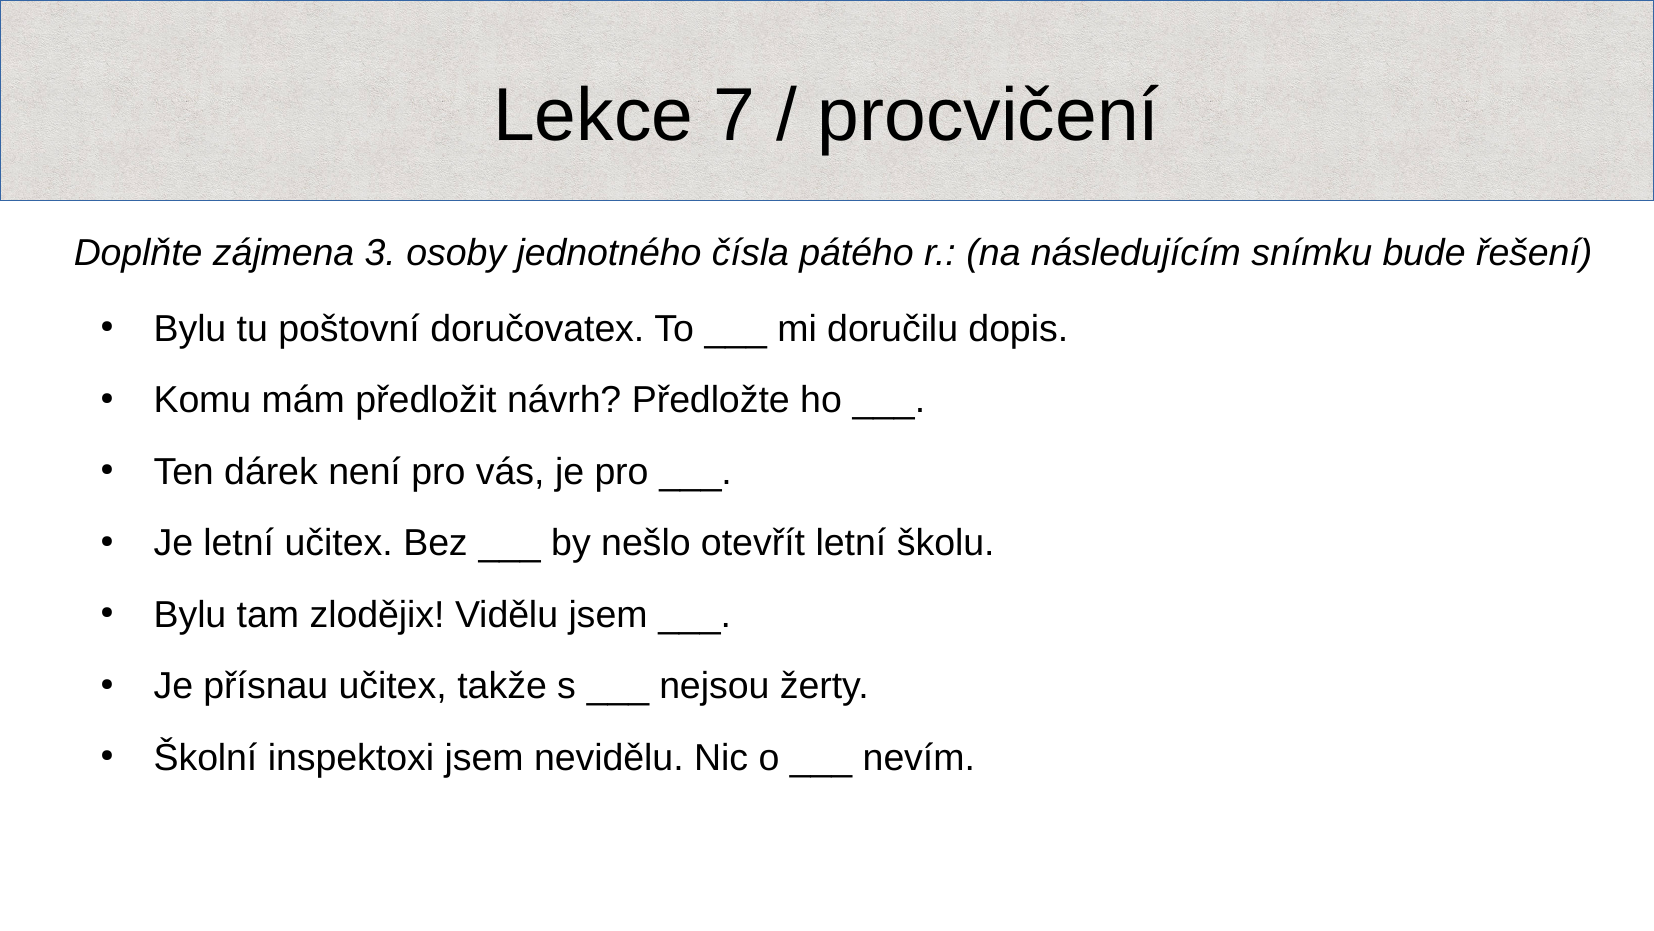

# Lekce 7 / procvičení
Doplňte zájmena 3. osoby jednotného čísla pátého r.: (na následujícím snímku bude řešení)
Bylu tu poštovní doručovatex. To ___ mi doručilu dopis.
Komu mám předložit návrh? Předložte ho ___.
Ten dárek není pro vás, je pro ___.
Je letní učitex. Bez ___ by nešlo otevřít letní školu.
Bylu tam zlodějix! Vidělu jsem ___.
Je přísnau učitex, takže s ___ nejsou žerty.
Školní inspektoxi jsem nevidělu. Nic o ___ nevím.